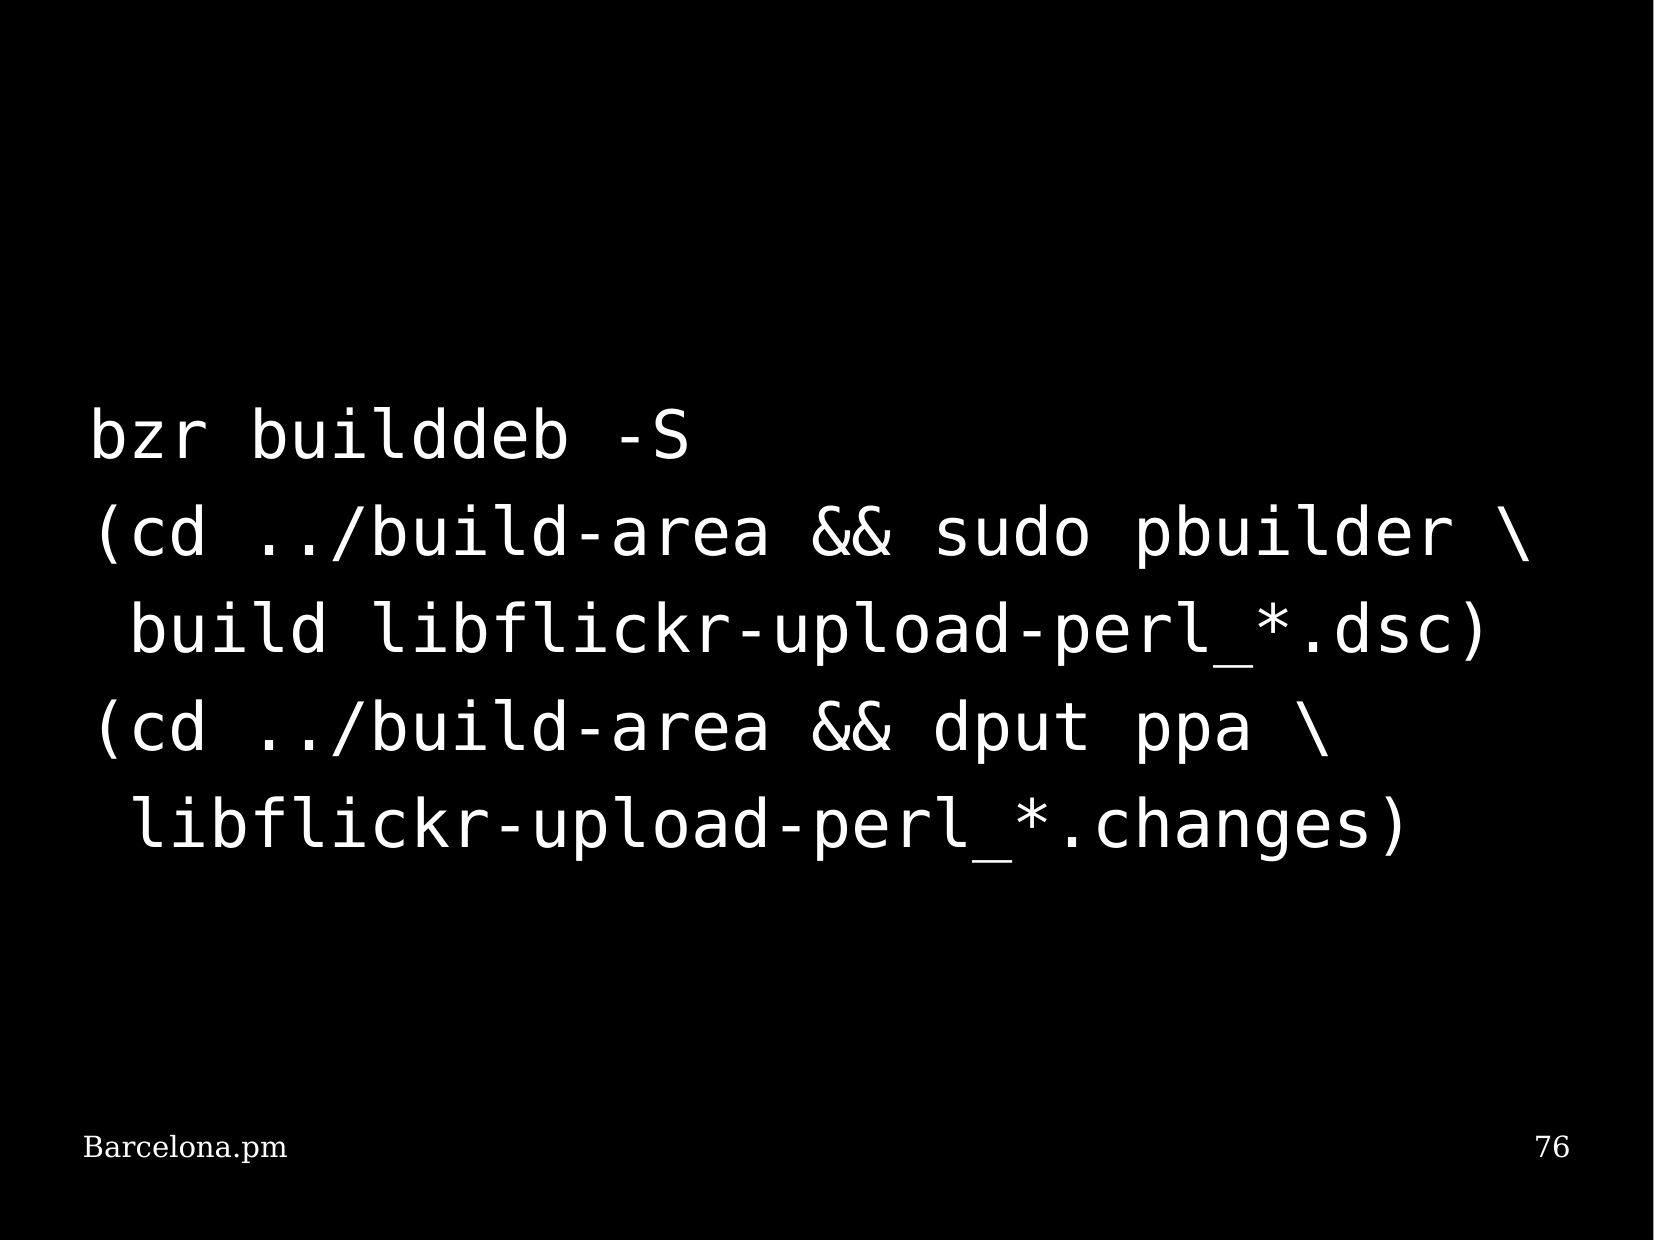

# bzr builddeb -S (cd ../build-area && sudo pbuilder \ build libflickr-upload-perl_*.dsc) (cd ../build-area && dput ppa \ libflickr-upload-perl_*.changes)
Barcelona.pm
76